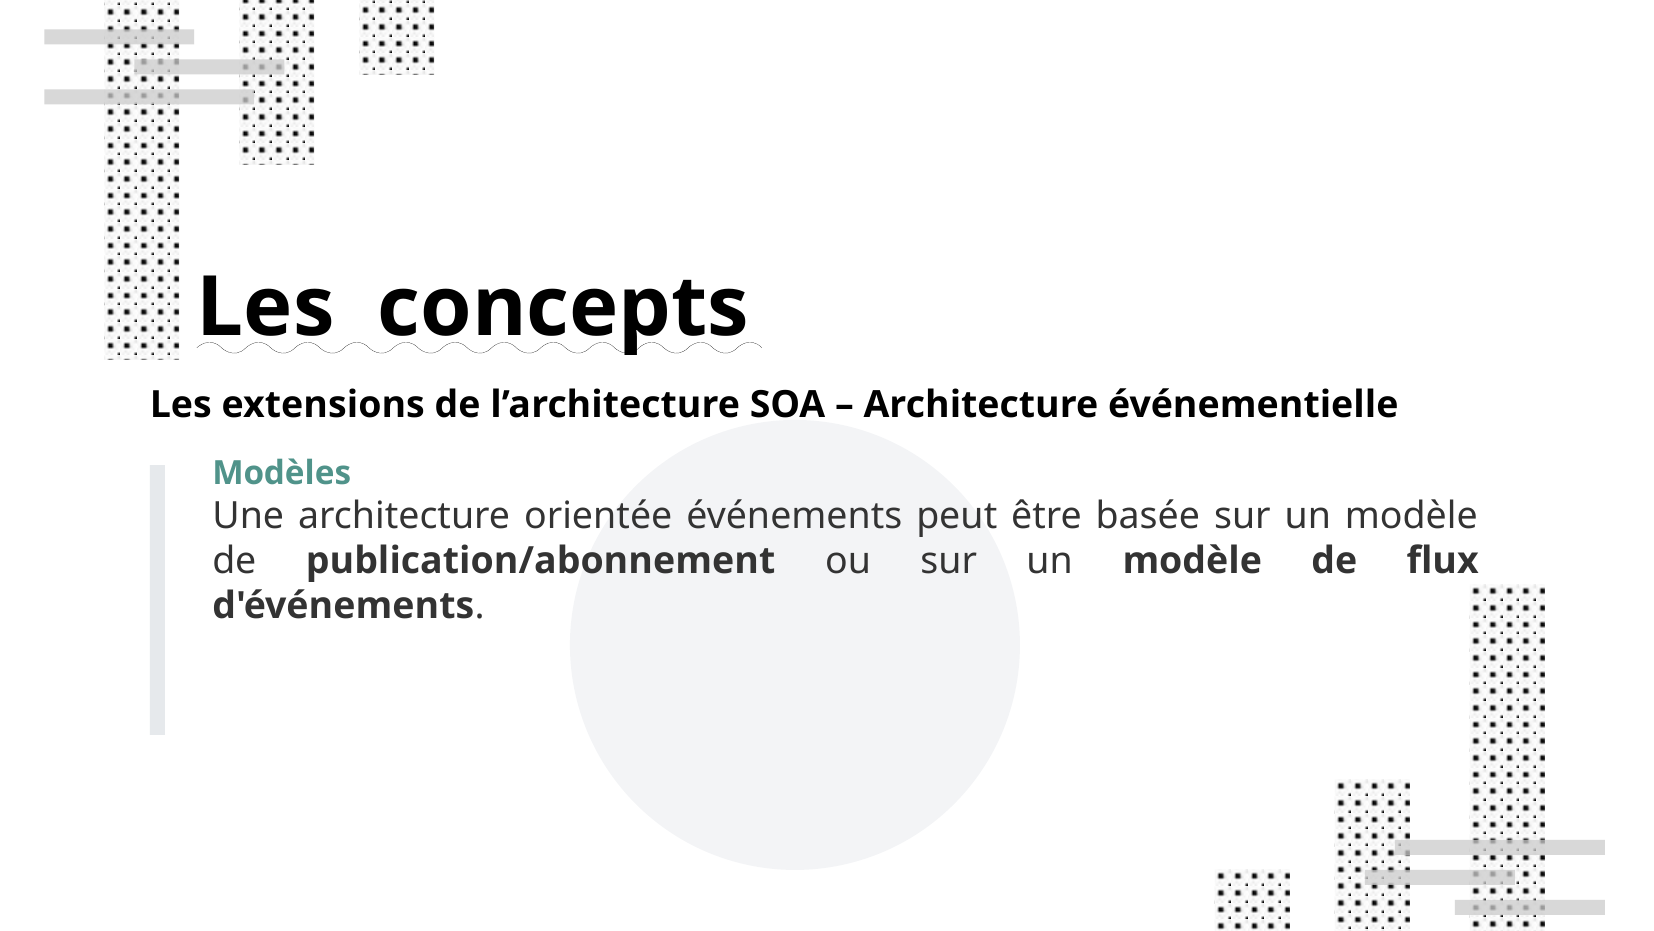

Les concepts
Les extensions de l’architecture SOA – Architecture événementielle
Modèles
Une architecture orientée événements peut être basée sur un modèle de publication/abonnement ou sur un modèle de flux d'événements.